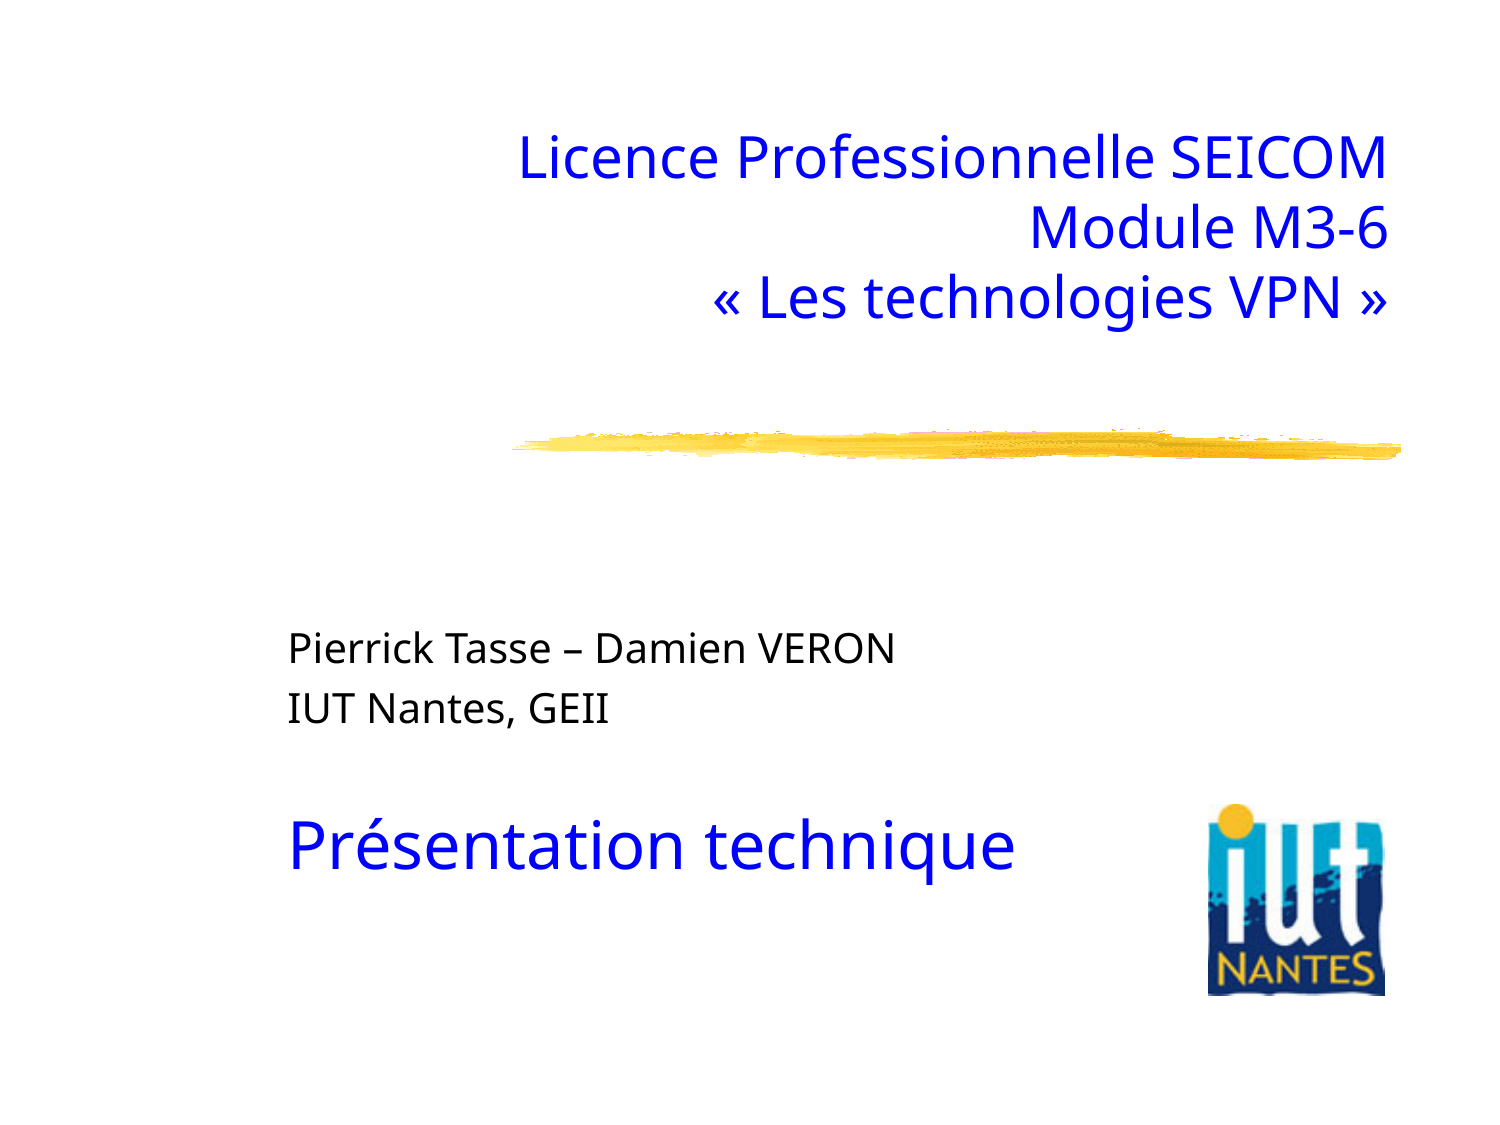

# Licence Professionnelle SEICOM Module M3-6 « Les technologies VPN »
Pierrick Tasse – Damien VERON
IUT Nantes, GEII
Présentation technique